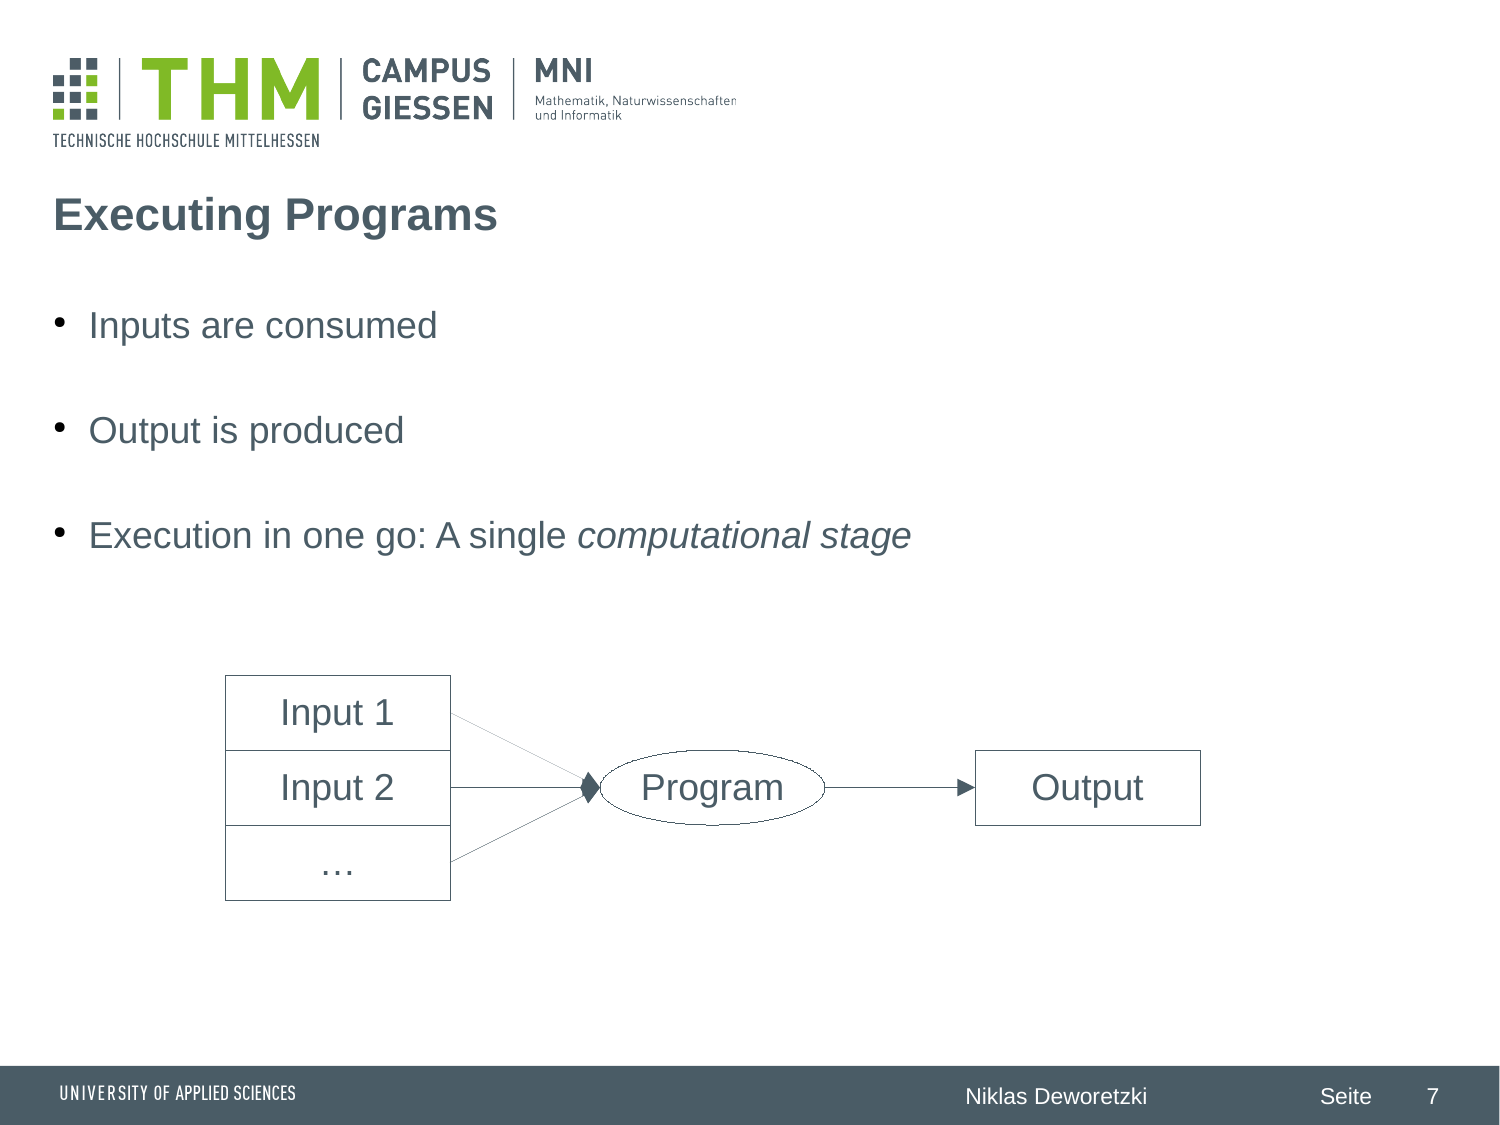

# Executing Programs
Inputs are consumed
Output is produced
Execution in one go: A single computational stage
Input 1
Input 2
Program
Output
…